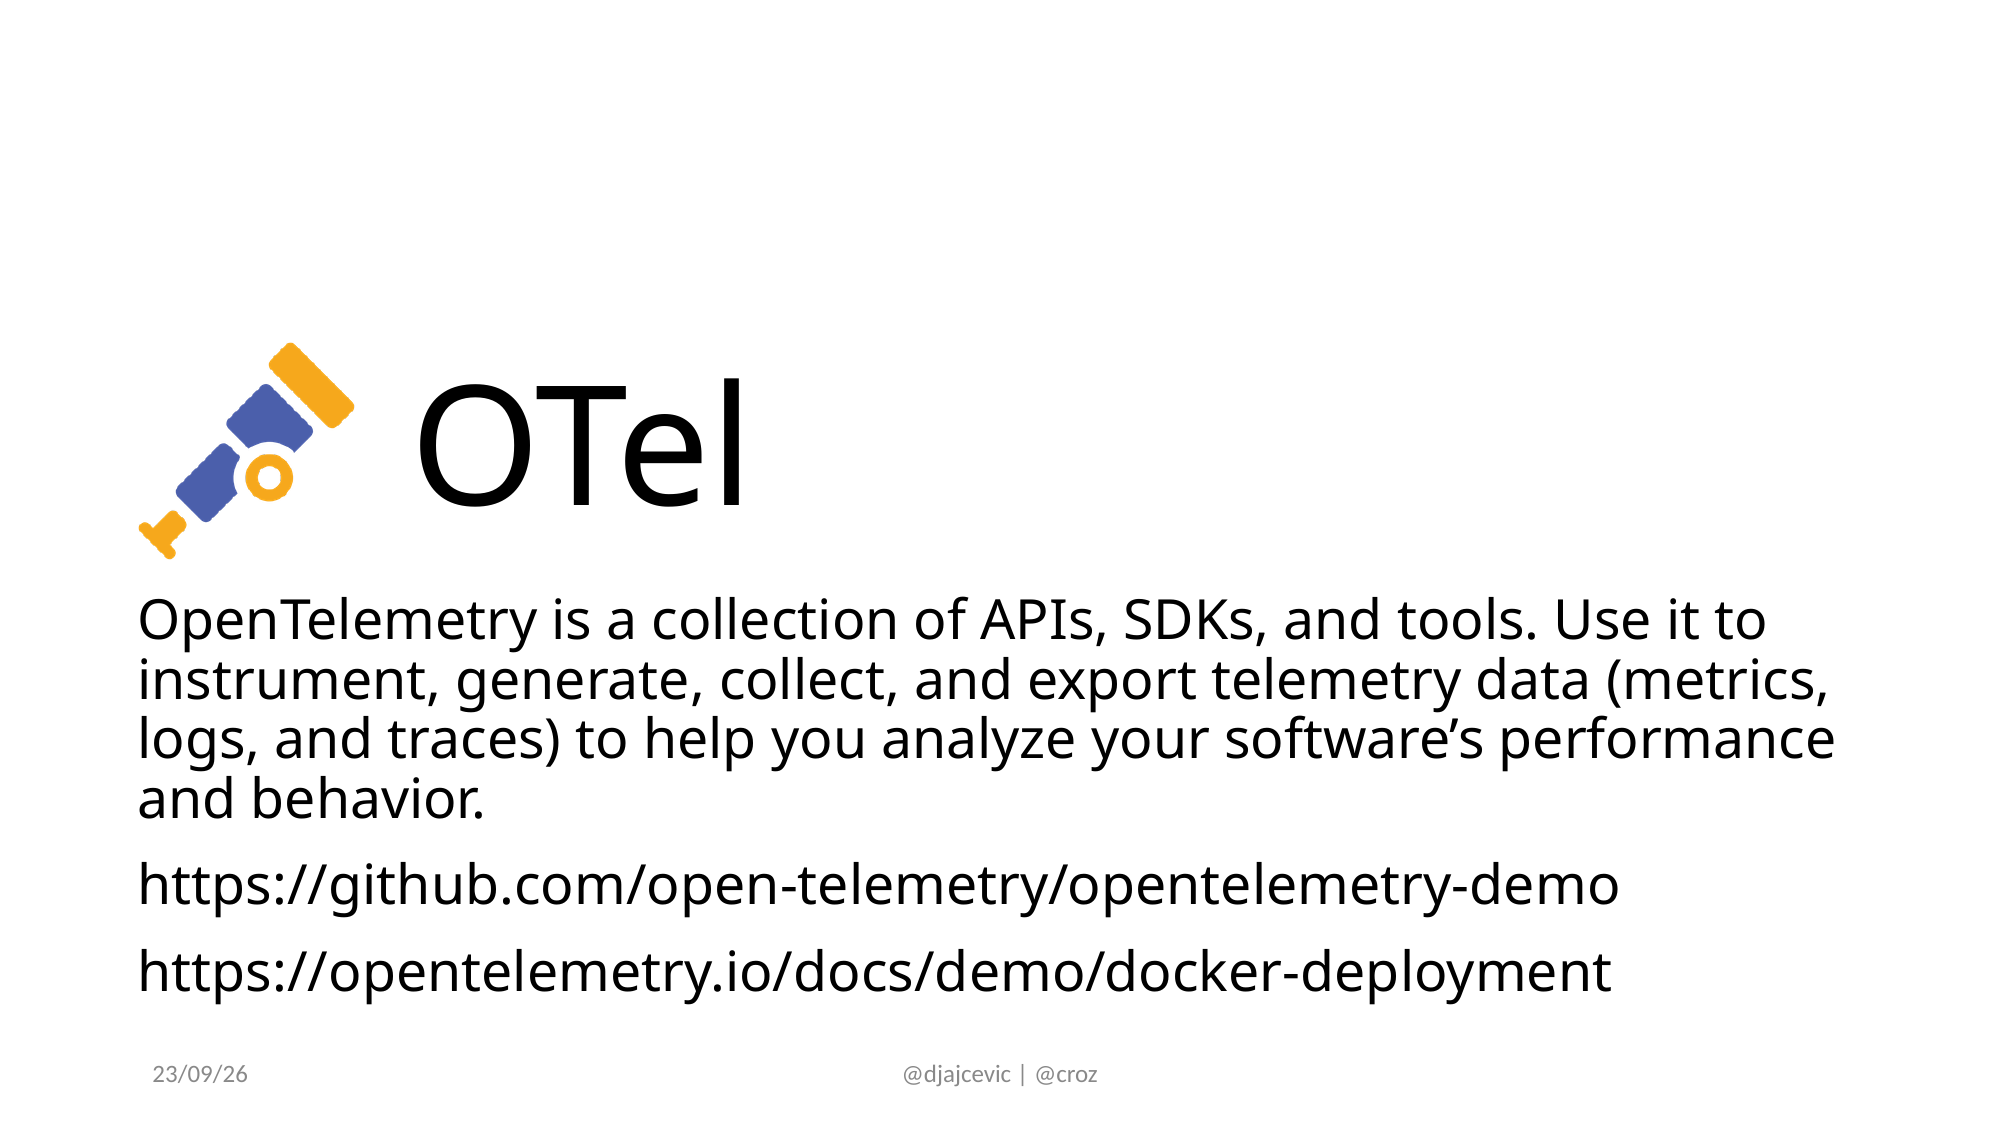

# OTel
OpenTelemetry is a collection of APIs, SDKs, and tools. Use it to instrument, generate, collect, and export telemetry data (metrics, logs, and traces) to help you analyze your software’s performance and behavior.
https://github.com/open-telemetry/opentelemetry-demo
https://opentelemetry.io/docs/demo/docker-deployment
@djajcevic | @croz